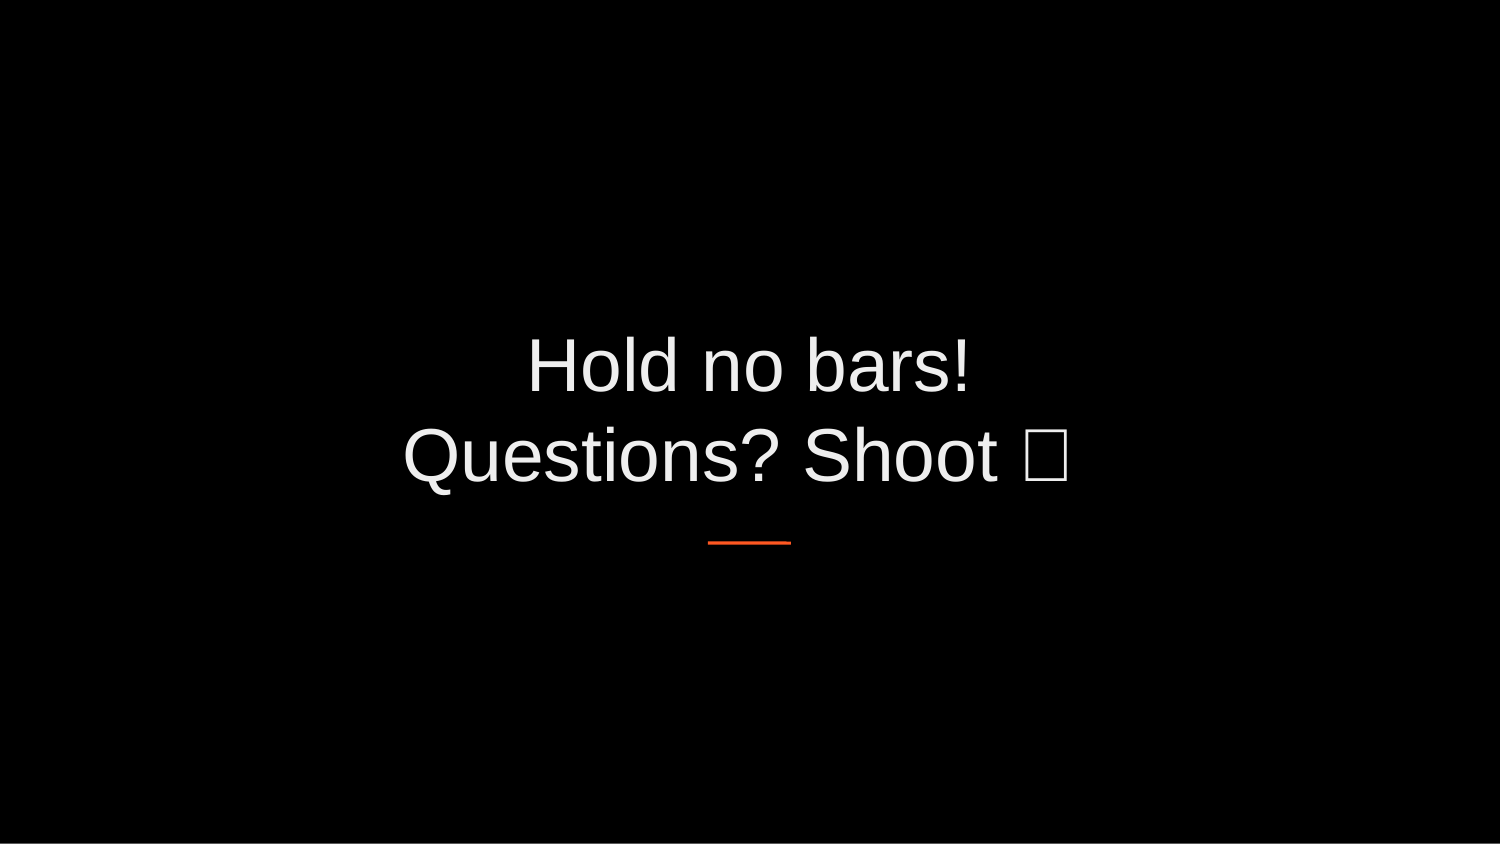

# Hold no bars! Questions? Shoot 💪